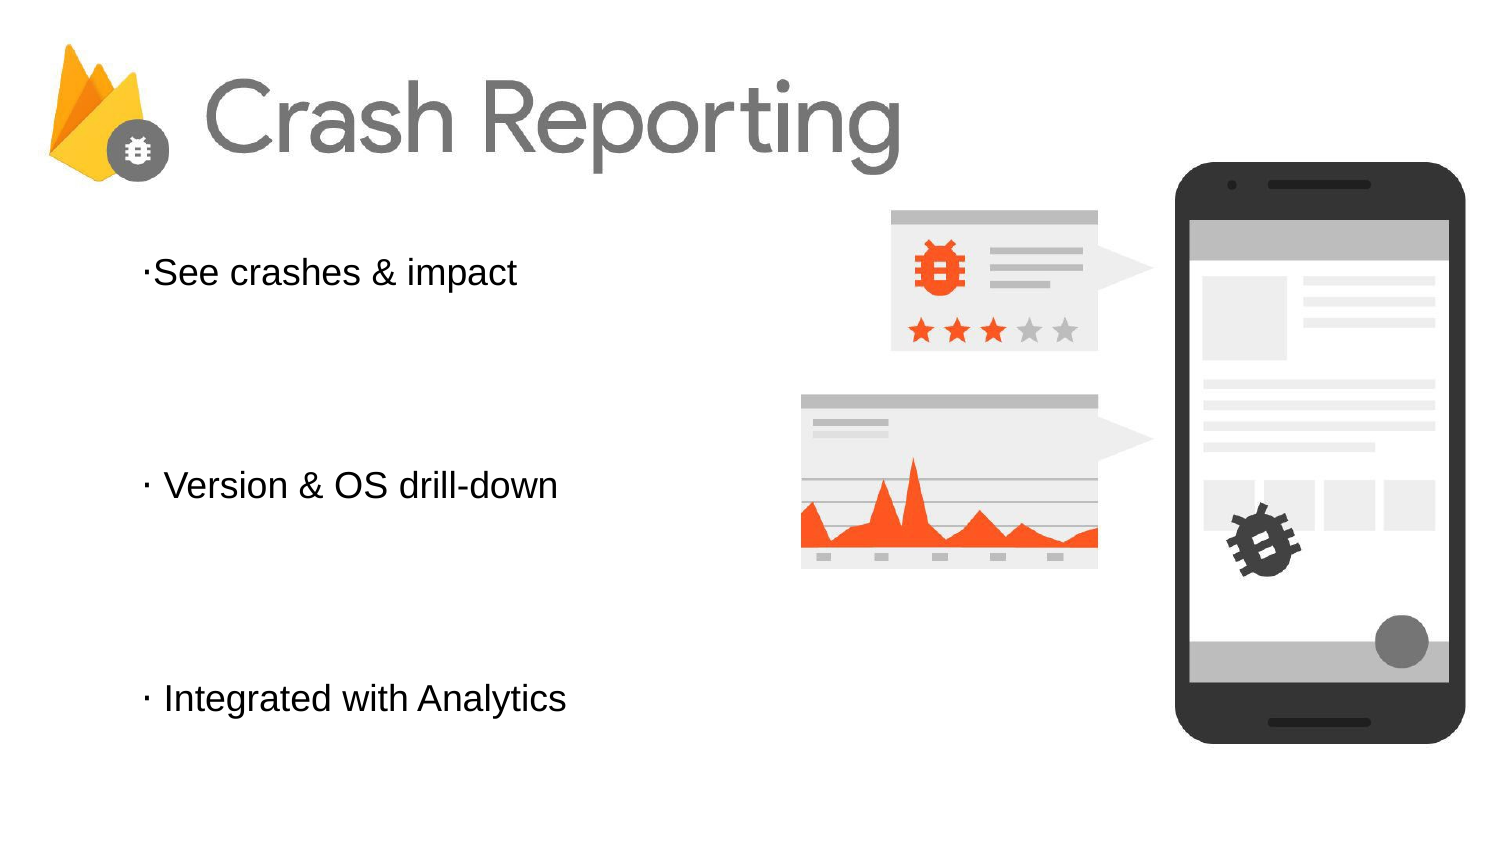

⋅See crashes & impact
⋅ Version & OS drill-down
⋅ Integrated with Analytics